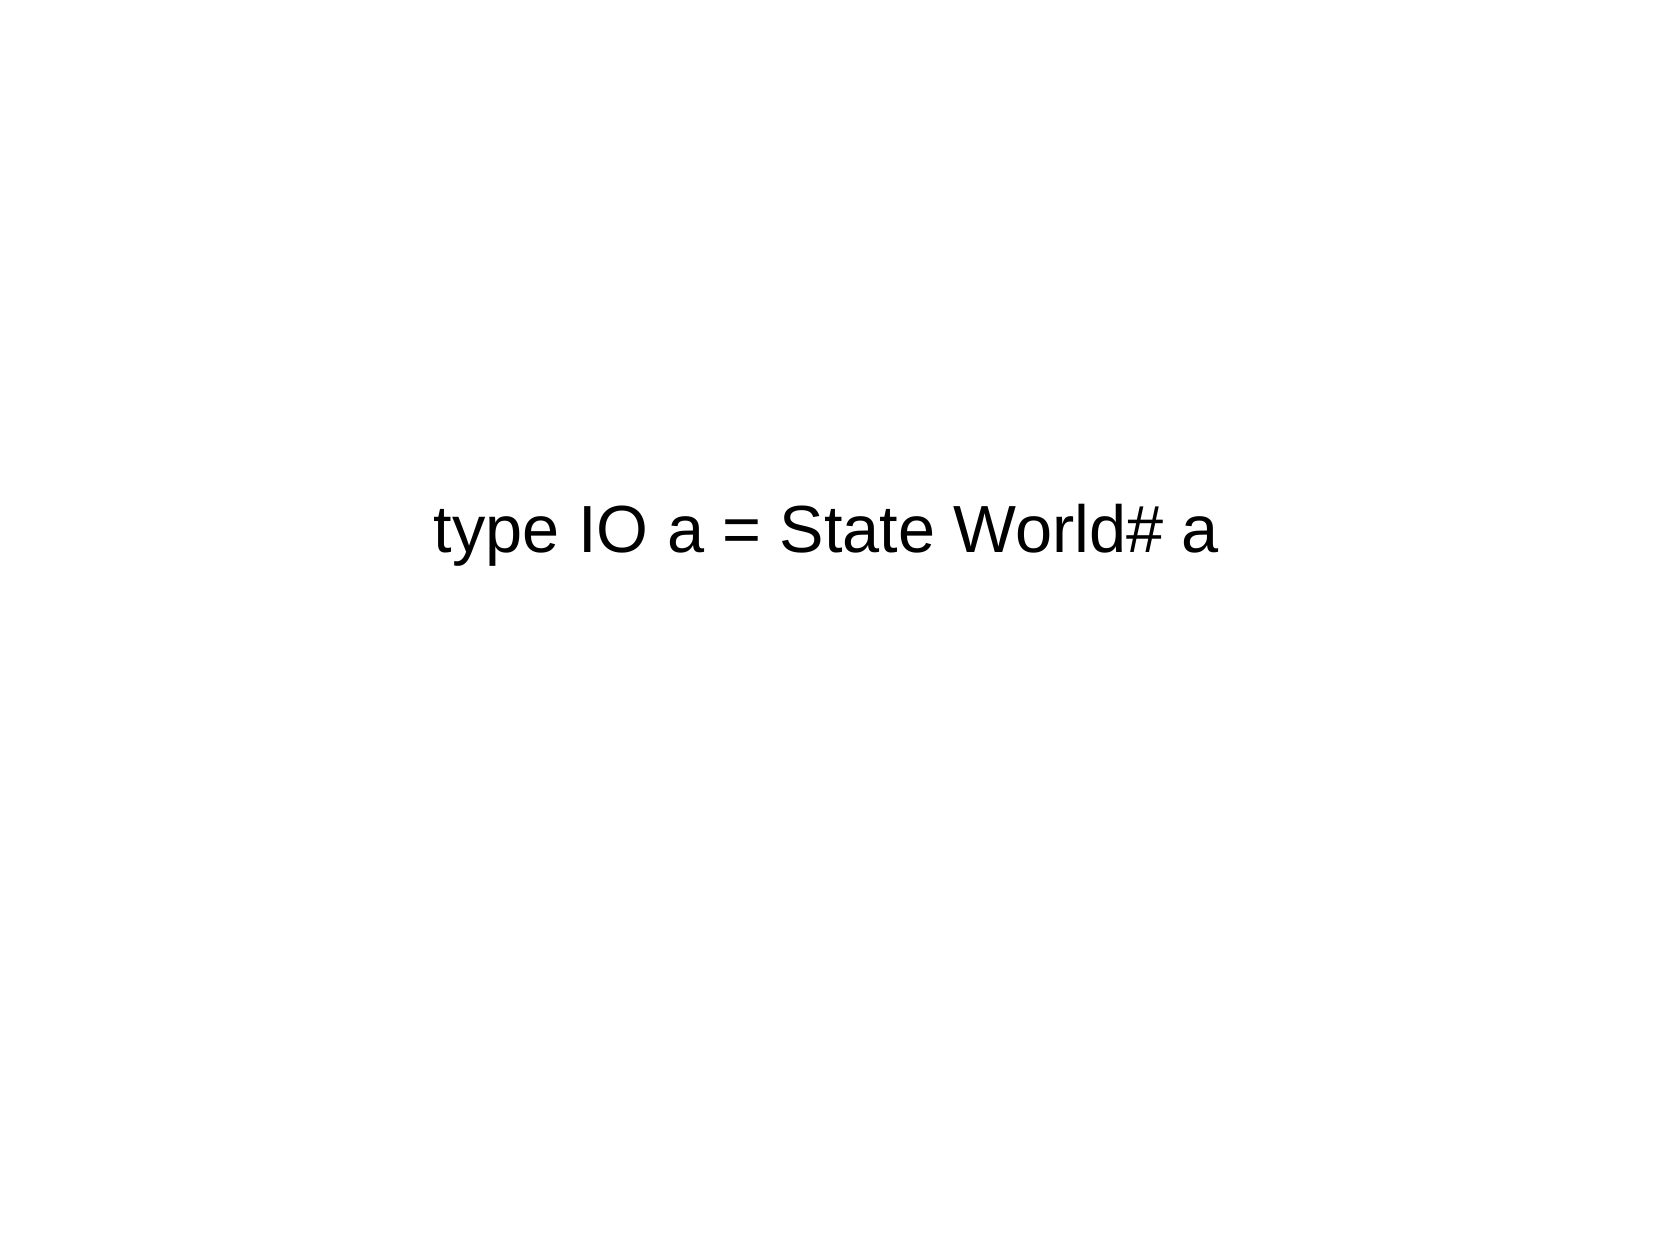

# type IO a = State World# a